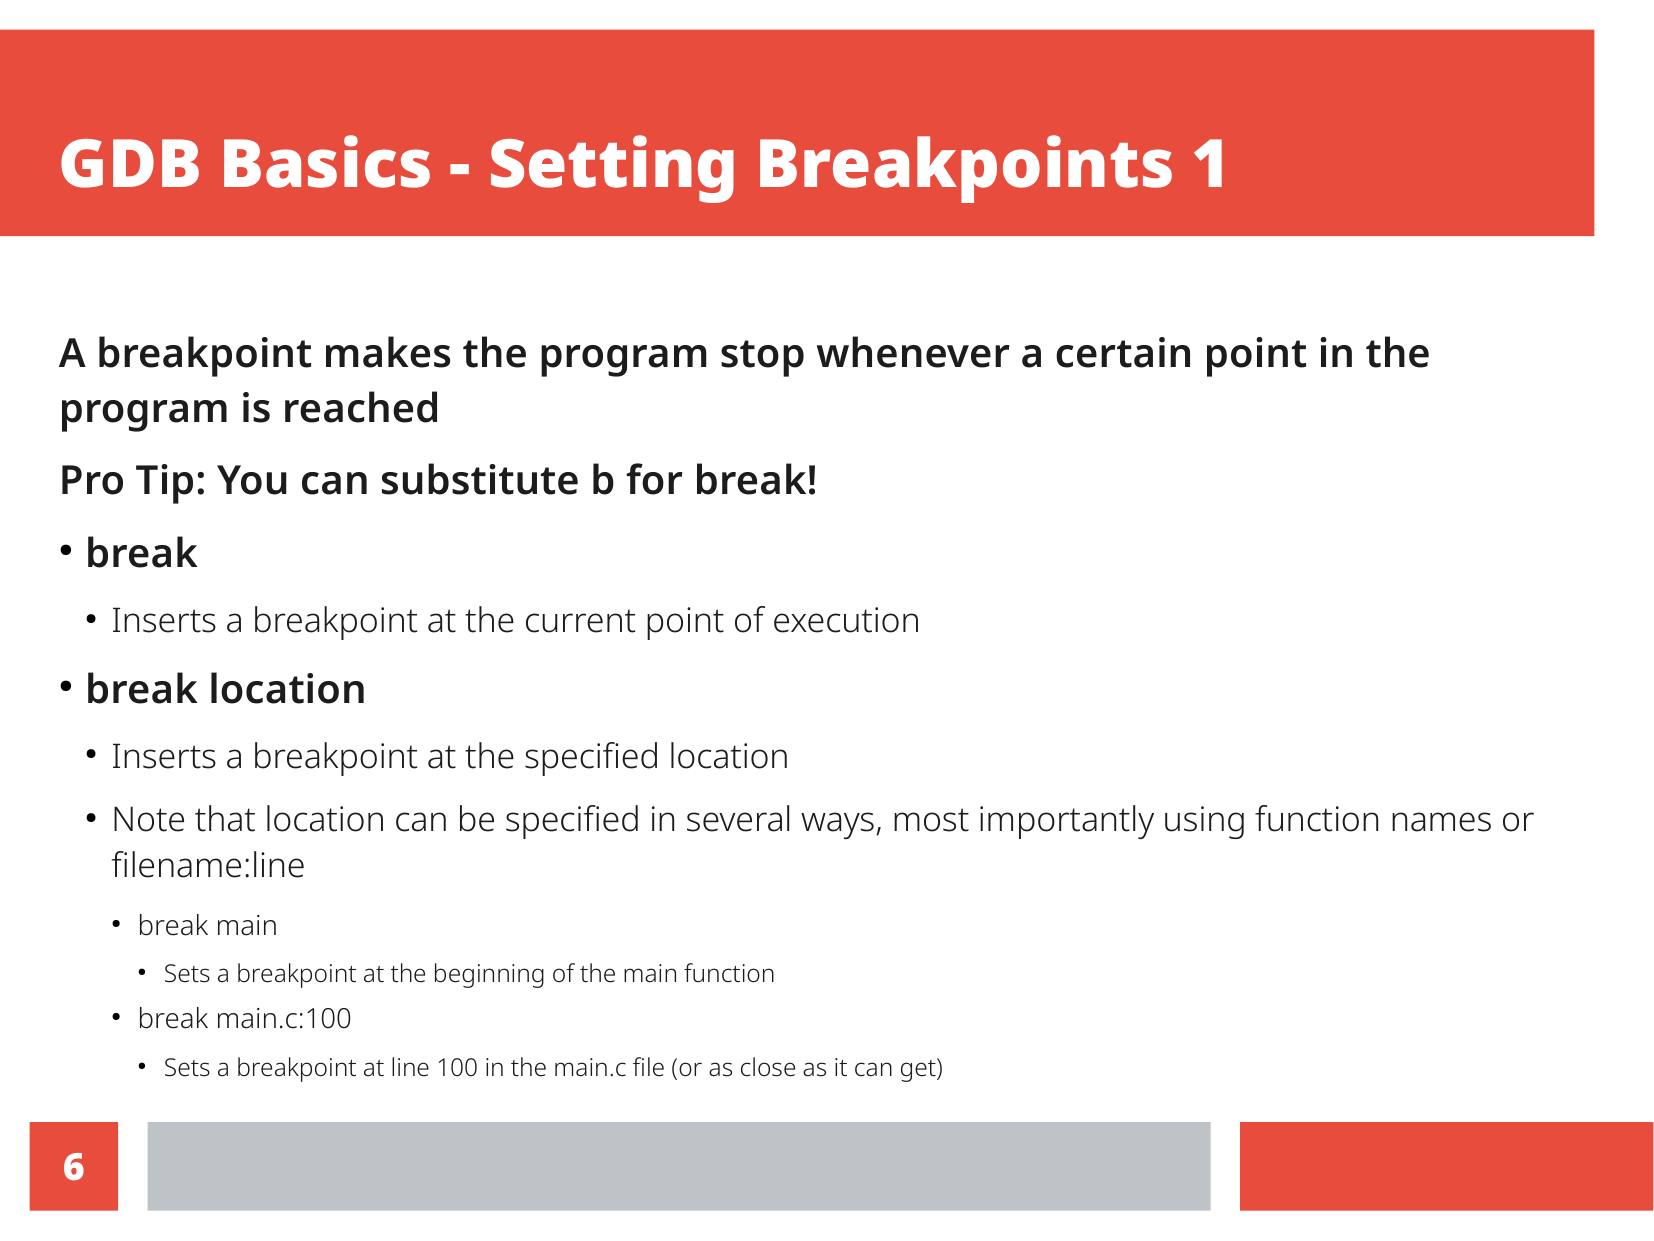

# GDB Basics - Setting Breakpoints 1
A breakpoint makes the program stop whenever a certain point in the program is reached
Pro Tip: You can substitute b for break!
break
Inserts a breakpoint at the current point of execution
break location
Inserts a breakpoint at the specified location
Note that location can be specified in several ways, most importantly using function names or filename:line
break main
Sets a breakpoint at the beginning of the main function
break main.c:100
Sets a breakpoint at line 100 in the main.c file (or as close as it can get)
6